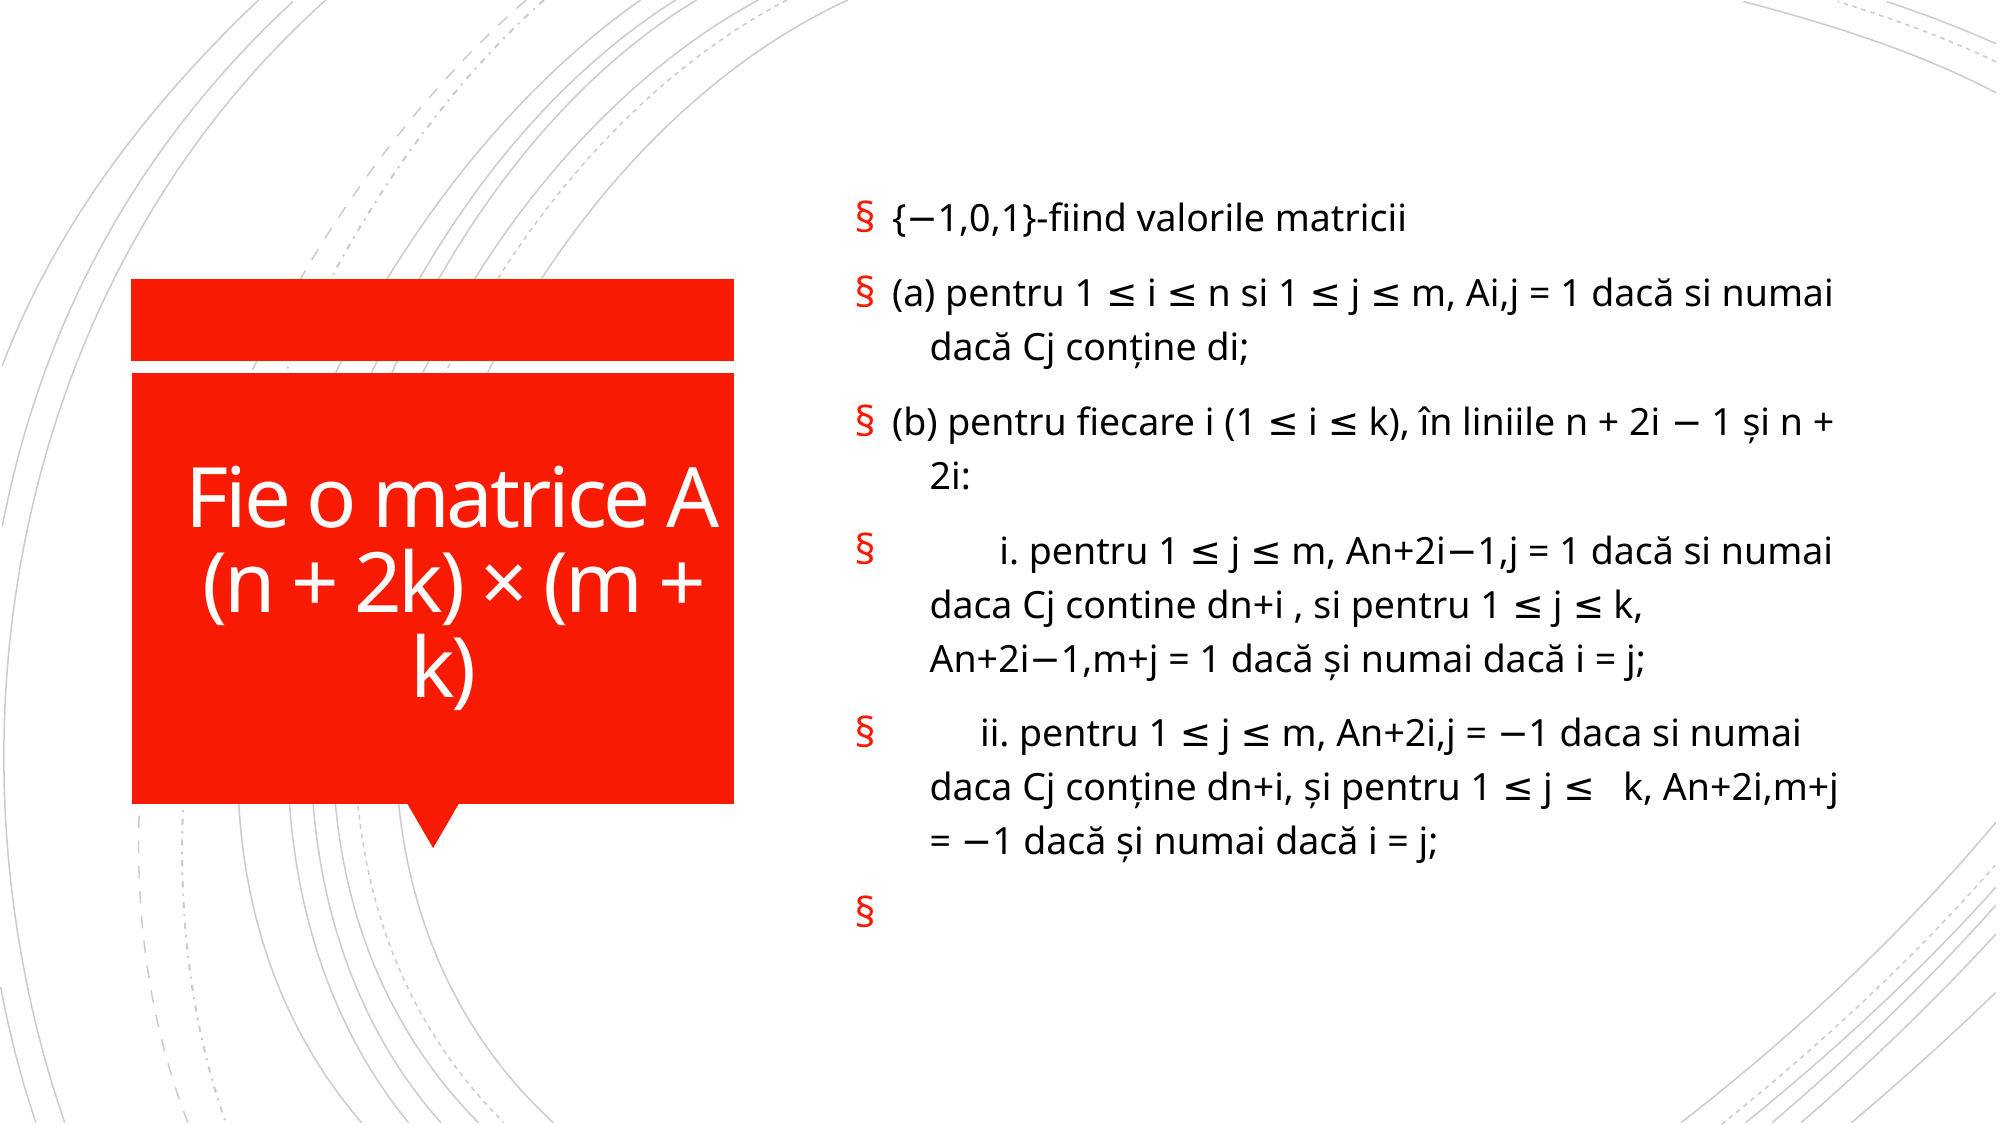

{−1,0,1}-fiind valorile matricii
(a) pentru 1 ≤ i ≤ n si 1 ≤ j ≤ m, Ai,j = 1 dacă si numai dacă Cj conține di;
(b) pentru fiecare i (1 ≤ i ≤ k), în liniile n + 2i − 1 și n + 2i:
 i. pentru 1 ≤ j ≤ m, An+2i−1,j = 1 dacă si numai daca Cj contine dn+i , si pentru 1 ≤ j ≤ k, An+2i−1,m+j = 1 dacă și numai dacă i = j;
 ii. pentru 1 ≤ j ≤ m, An+2i,j = −1 daca si numai daca Cj conține dn+i, și pentru 1 ≤ j ≤ k, An+2i,m+j = −1 dacă și numai dacă i = j;
# Fie o matrice A (n + 2k) × (m + k)